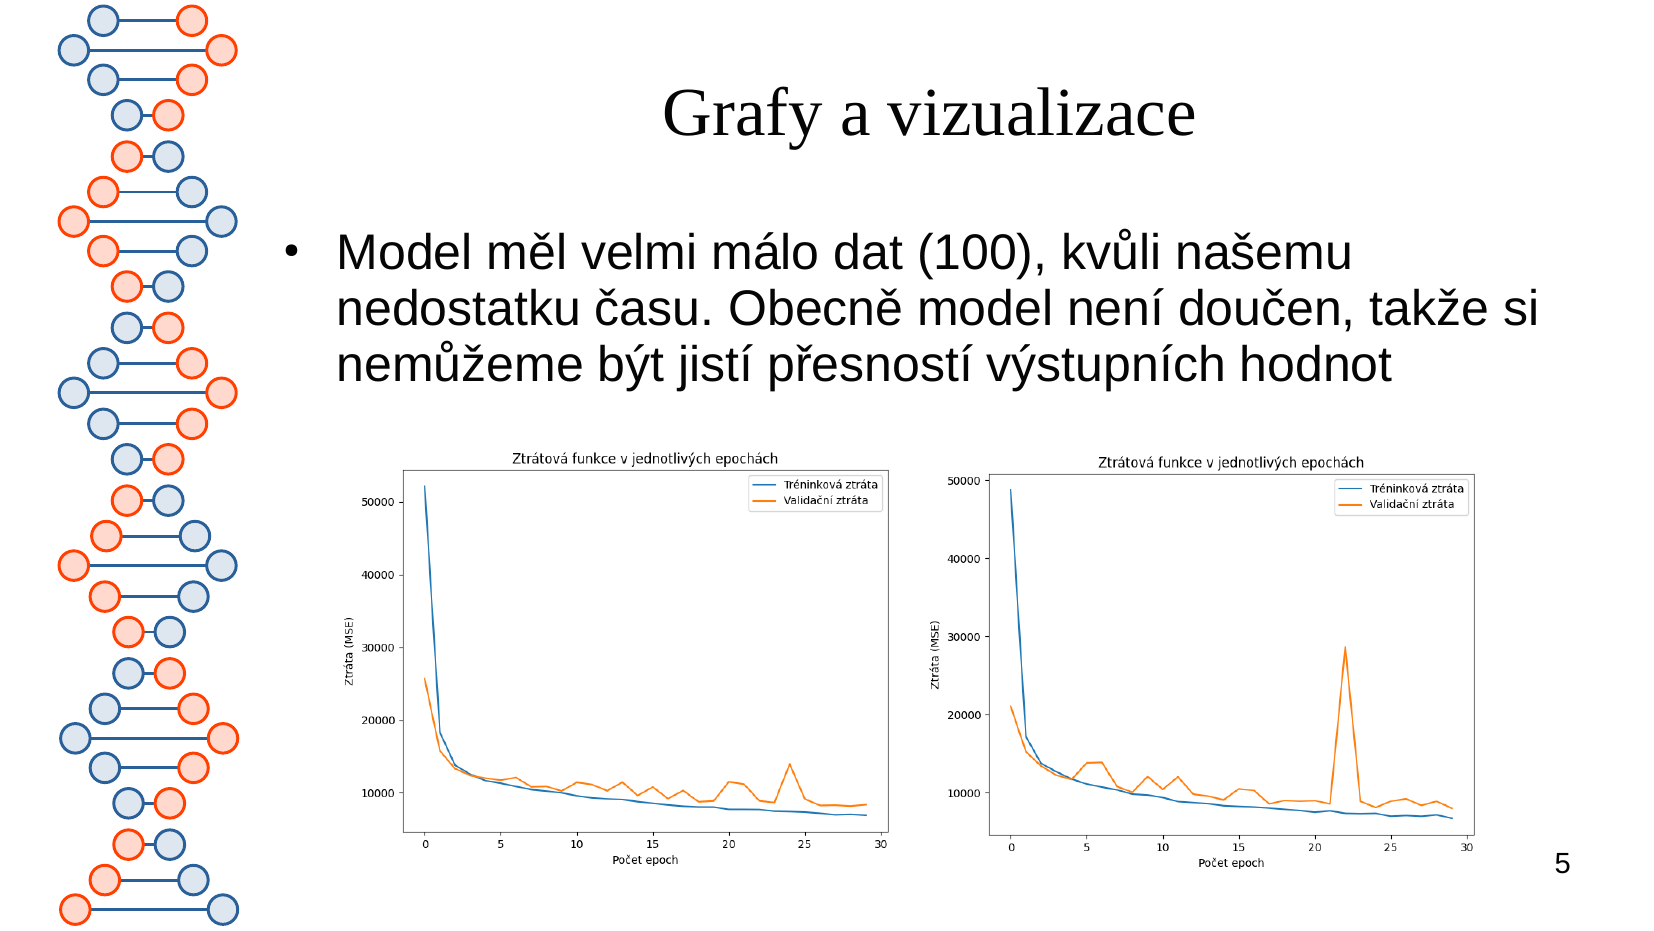

# Grafy a vizualizace
Model měl velmi málo dat (100), kvůli našemu nedostatku času. Obecně model není doučen, takže si nemůžeme být jistí přesností výstupních hodnot
5